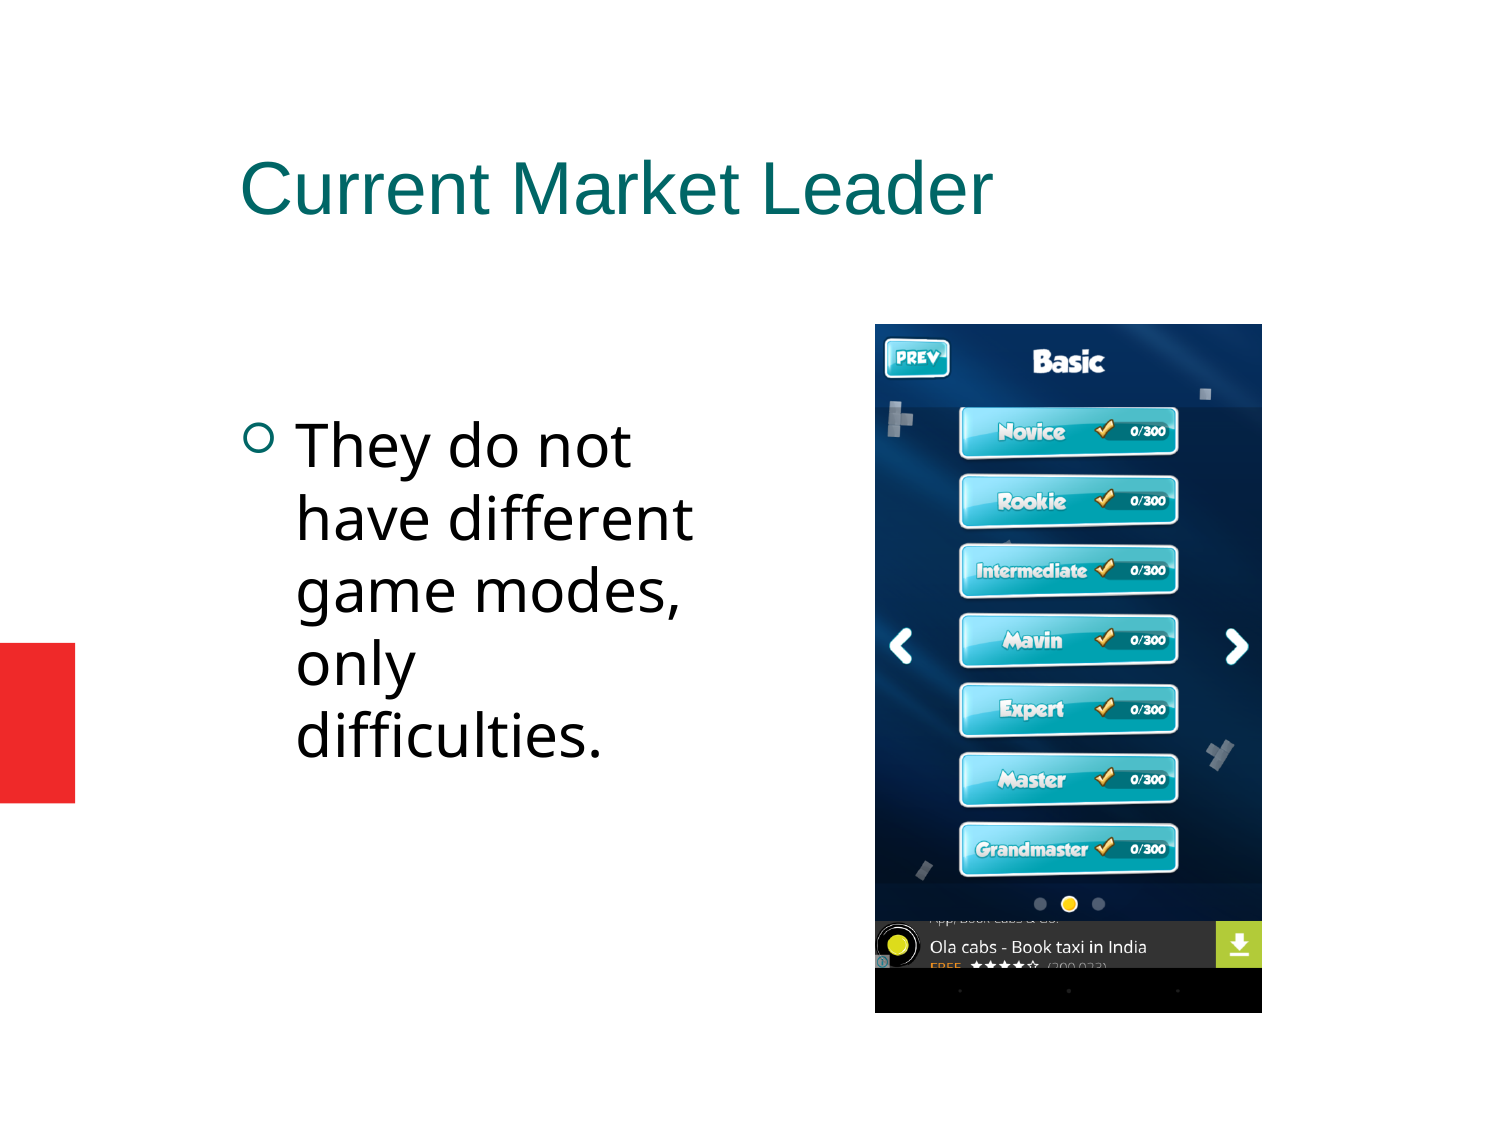

Current Market Leader
They do not have different game modes, only difficulties.